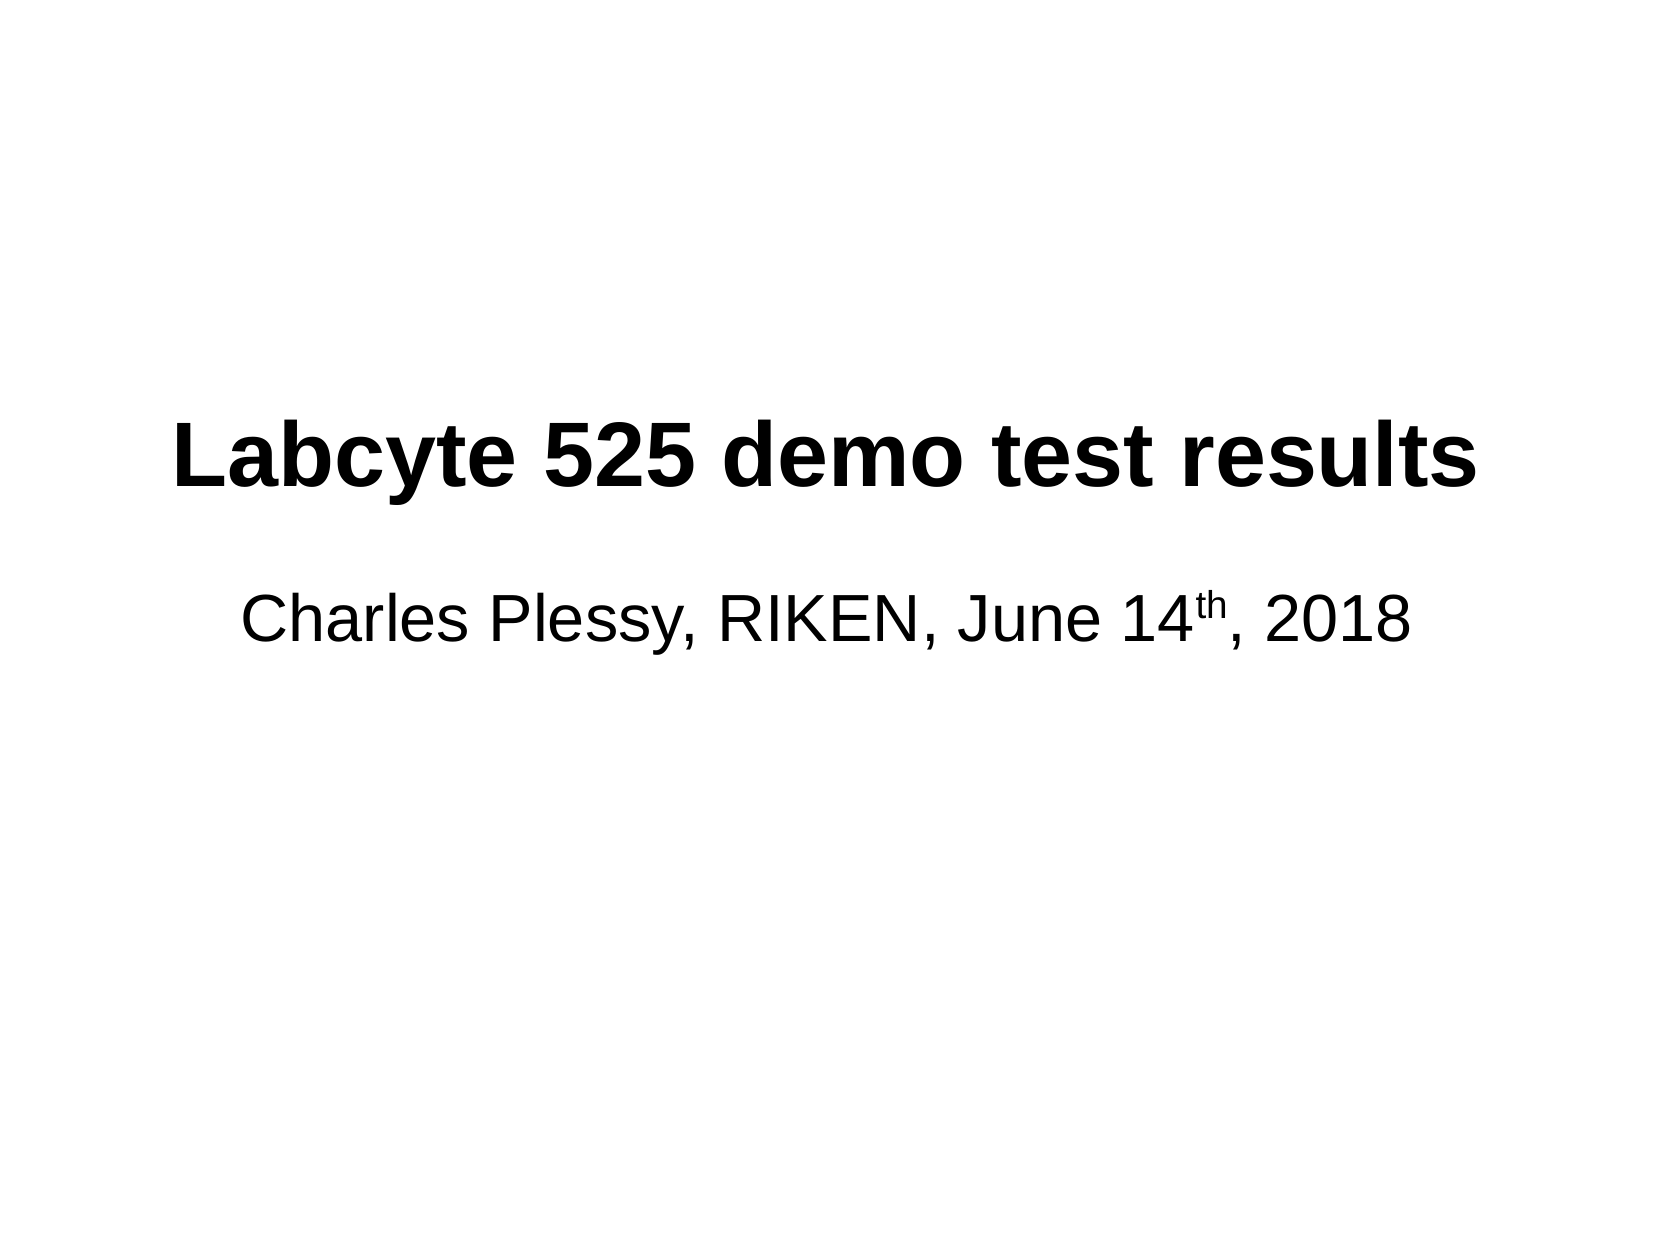

# Labcyte 525 demo test results
Charles Plessy, RIKEN, June 14th, 2018